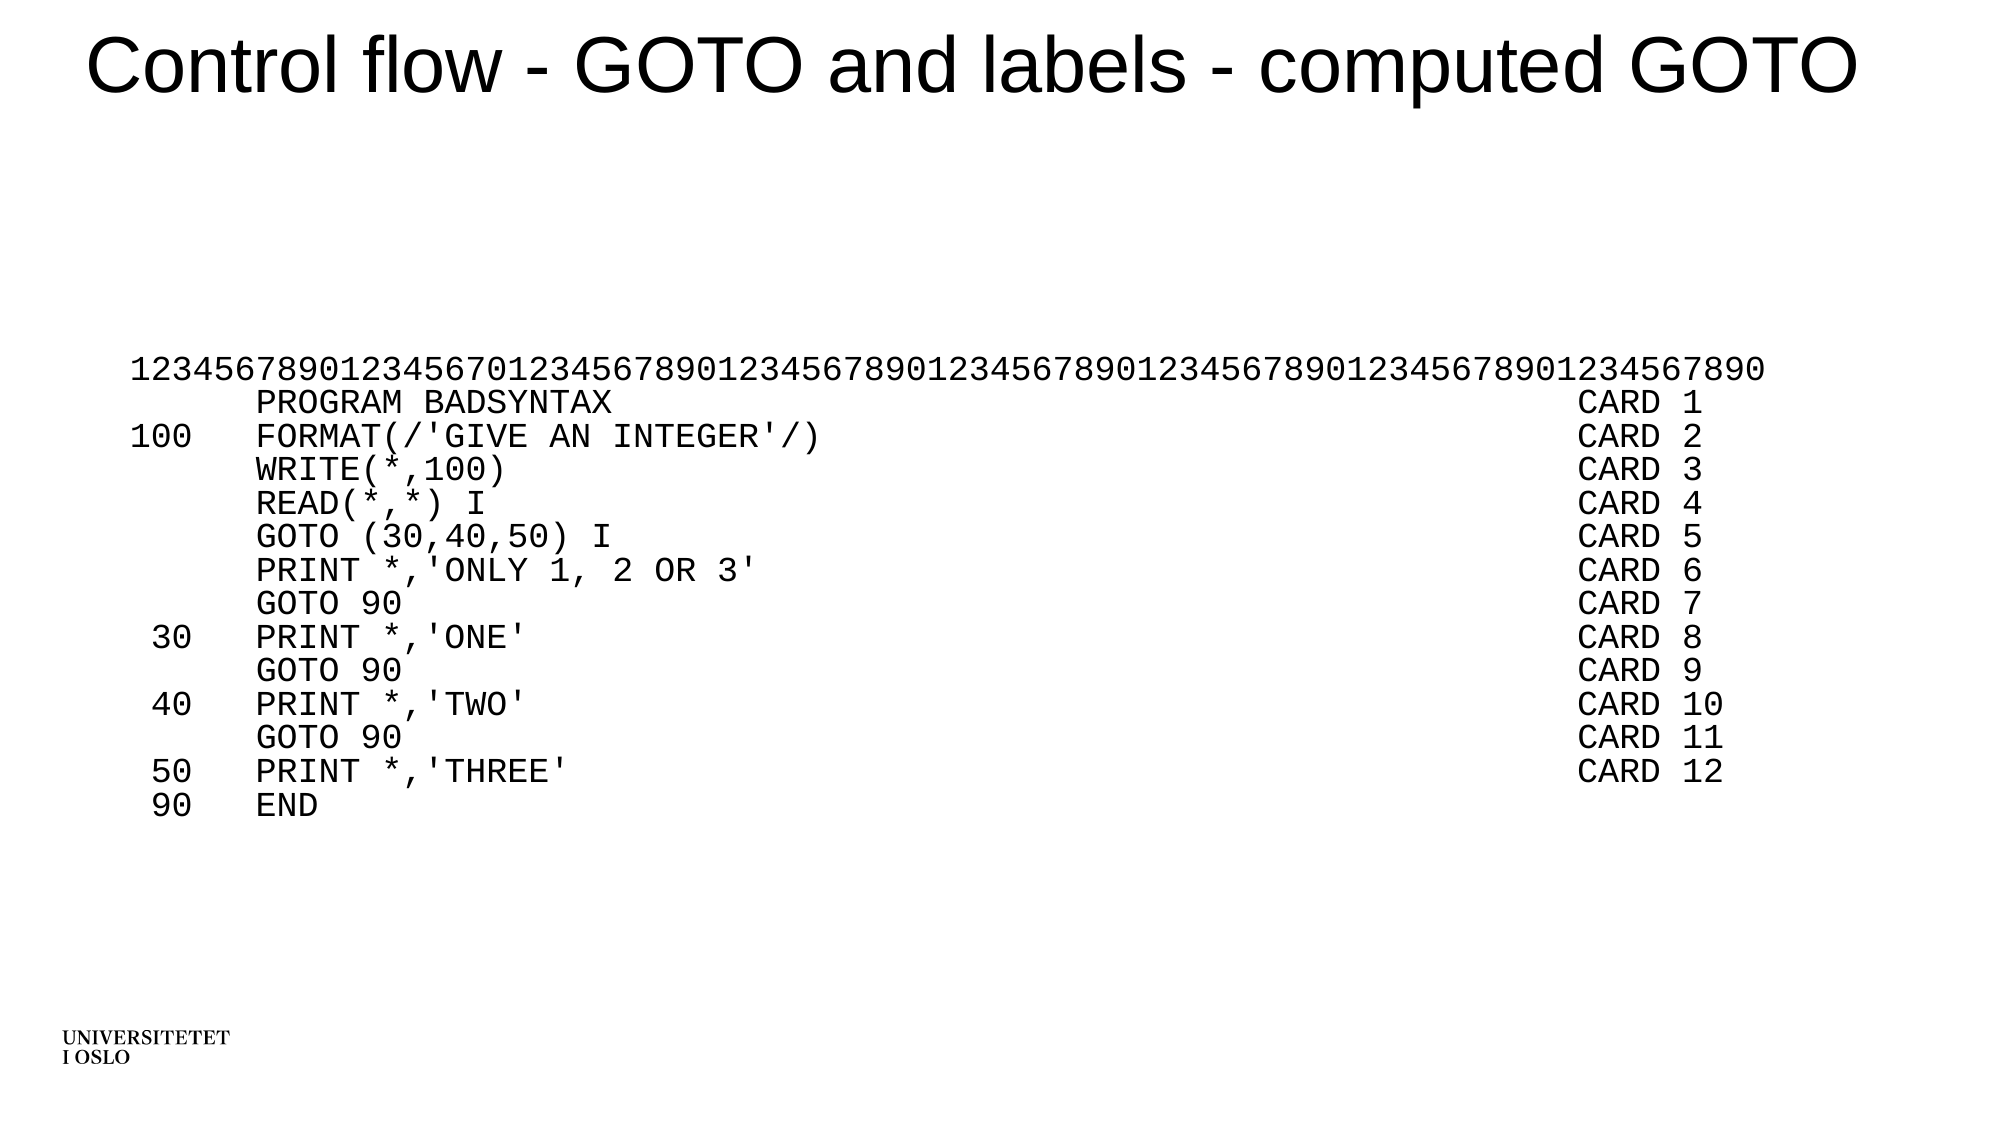

# Control flow - GOTO and labels - computed GOTO
123456789012345670123456789012345678901234567890123456789012345678901234567890
 PROGRAM BADSYNTAX CARD 1
100 FORMAT(/'GIVE AN INTEGER'/) CARD 2
 WRITE(*,100) CARD 3
 READ(*,*) I CARD 4
 GOTO (30,40,50) I CARD 5
 PRINT *,'ONLY 1, 2 OR 3' CARD 6
 GOTO 90 CARD 7
 30 PRINT *,'ONE' CARD 8
 GOTO 90 CARD 9
 40 PRINT *,'TWO' CARD 10
 GOTO 90 CARD 11
 50 PRINT *,'THREE' CARD 12
 90 END